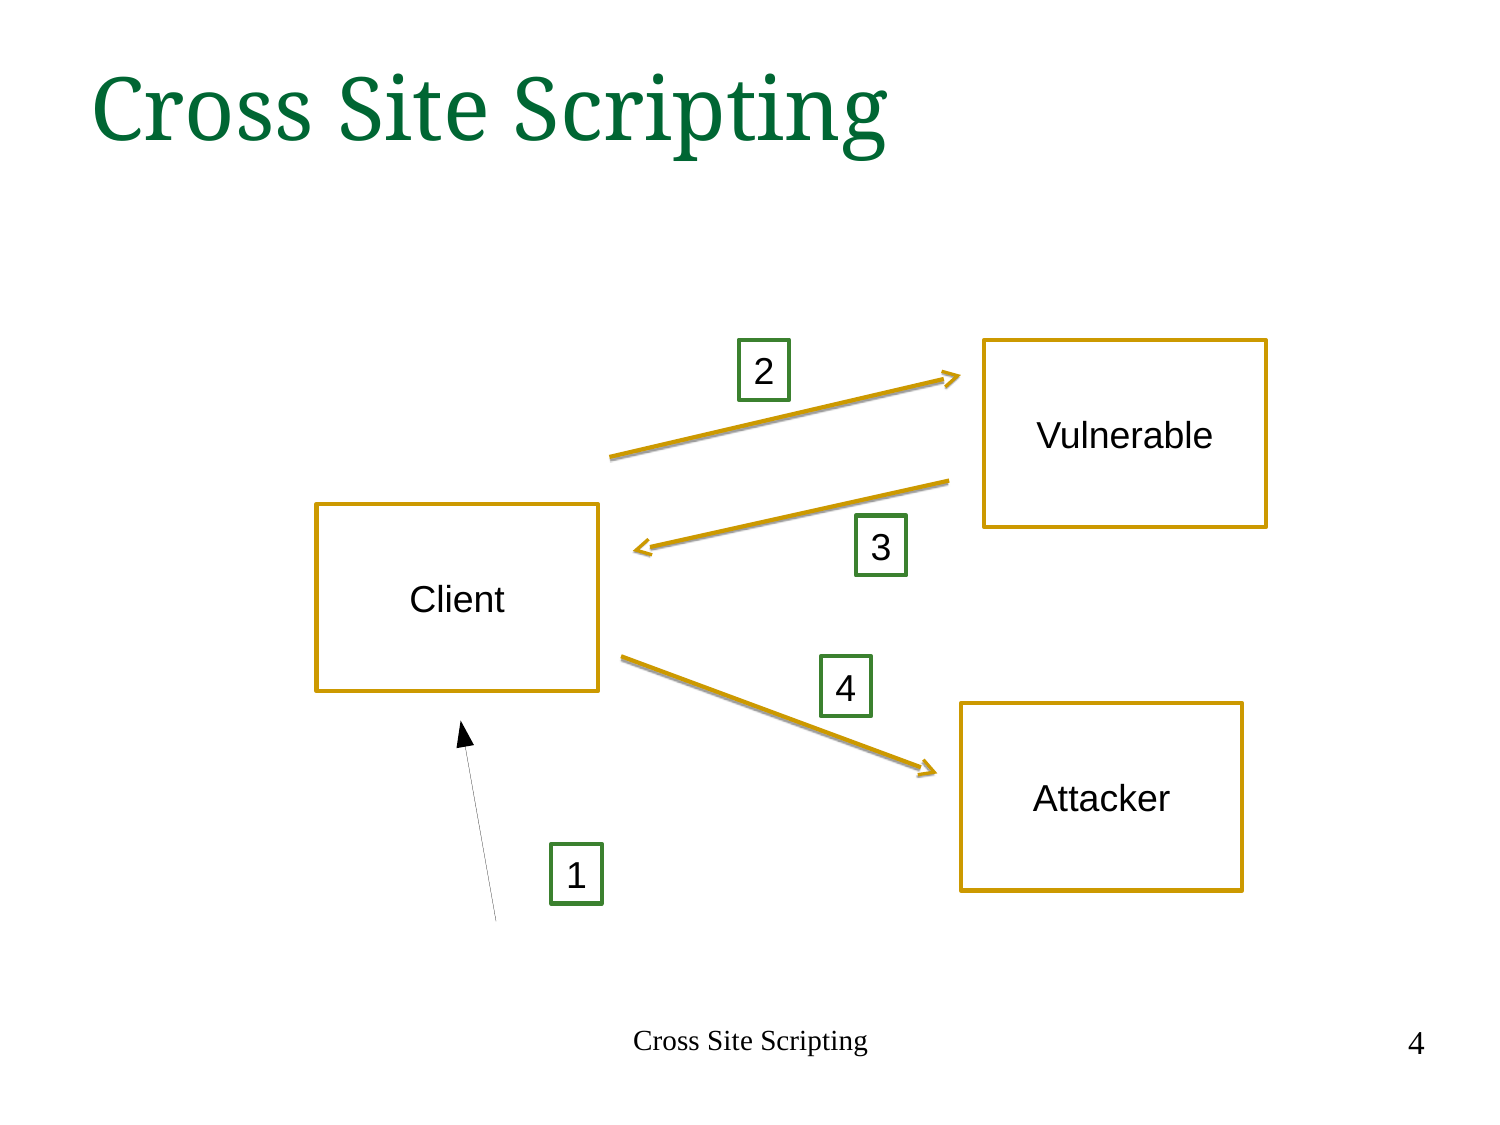

# Cross Site Scripting
2
Vulnerable
Client
3
4
Attacker
1
Cross Site Scripting
4